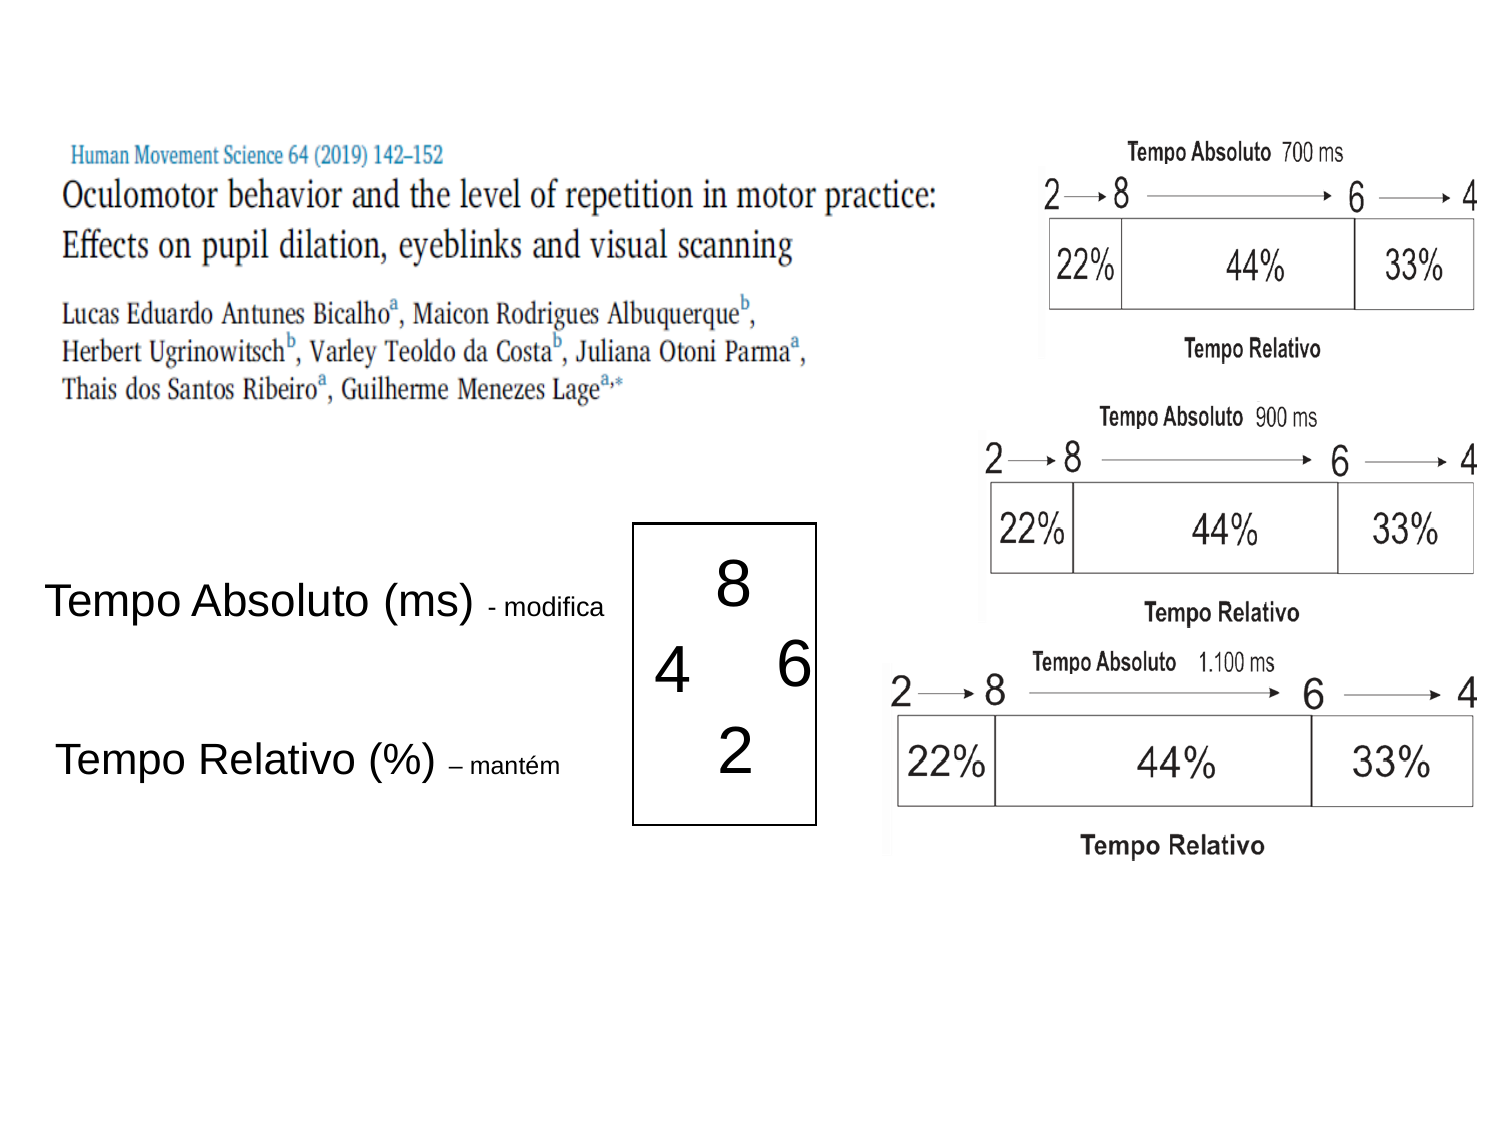

8
Tempo Absoluto (ms) - modifica
6
4
2
Tempo Relativo (%) – mantém